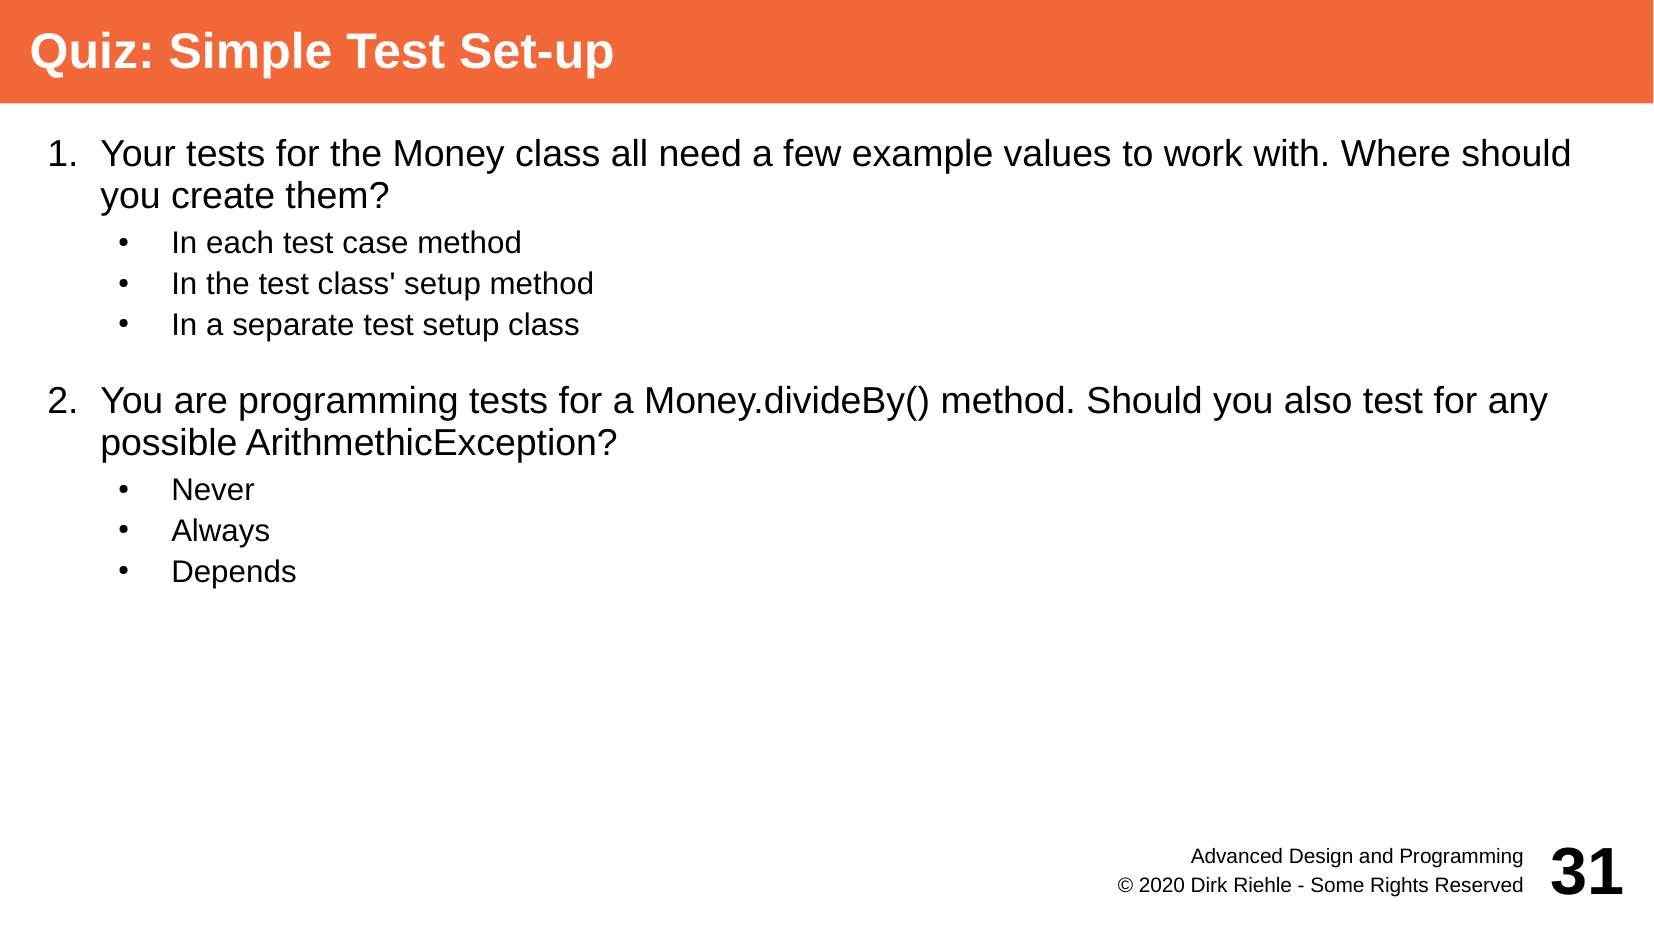

# Quiz: Simple Test Set-up
Your tests for the Money class all need a few example values to work with. Where should you create them?
In each test case method
In the test class' setup method
In a separate test setup class
You are programming tests for a Money.divideBy() method. Should you also test for any possible ArithmethicException?
Never
Always
Depends
Advanced Design and Programming
31
© 2020 Dirk Riehle - Some Rights Reserved